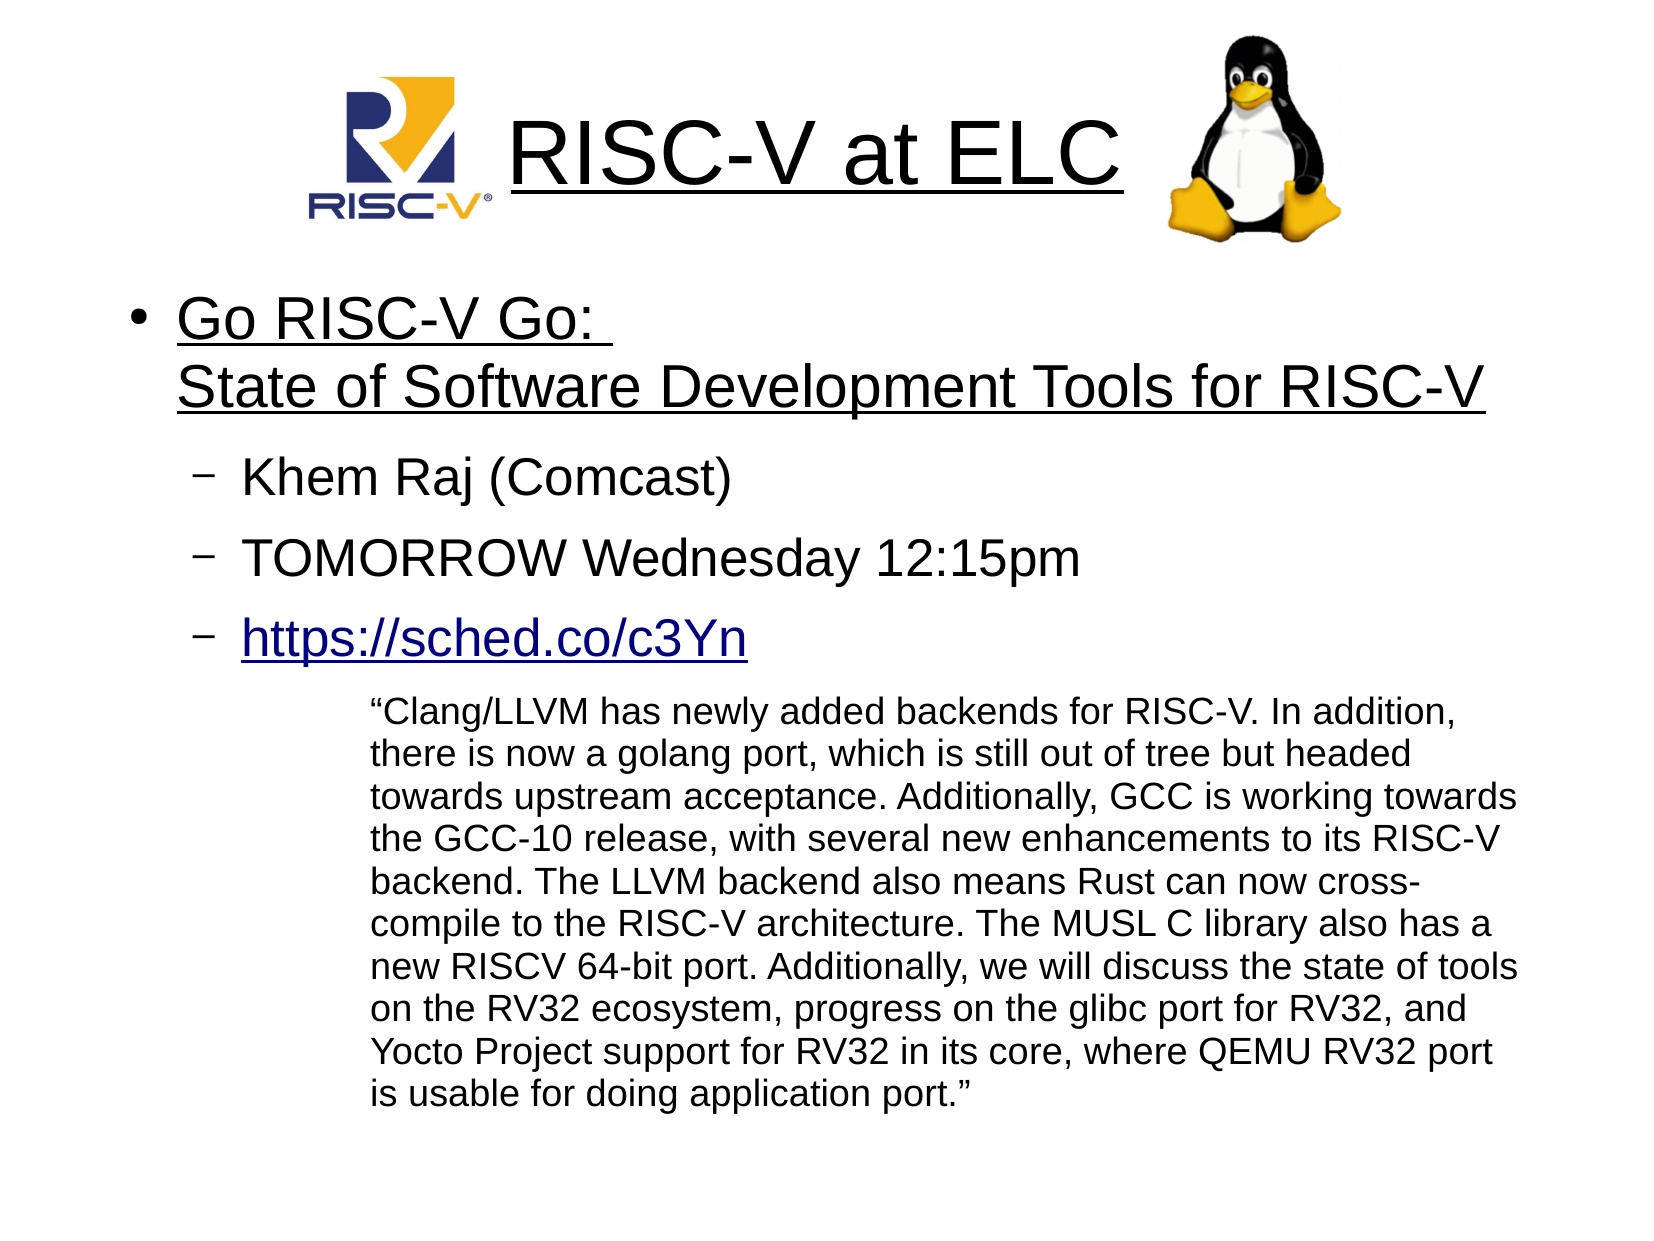

# RISC-V at ELC
Go RISC-V Go:
State of Software Development Tools for RISC-V
Khem Raj (Comcast)
TOMORROW Wednesday 12:15pm
https://sched.co/c3Yn
“Clang/LLVM has newly added backends for RISC-V. In addition, there is now a golang port, which is still out of tree but headed towards upstream acceptance. Additionally, GCC is working towards the GCC-10 release, with several new enhancements to its RISC-V backend. The LLVM backend also means Rust can now cross-compile to the RISC-V architecture. The MUSL C library also has a new RISCV 64-bit port. Additionally, we will discuss the state of tools on the RV32 ecosystem, progress on the glibc port for RV32, and Yocto Project support for RV32 in its core, where QEMU RV32 port is usable for doing application port.”